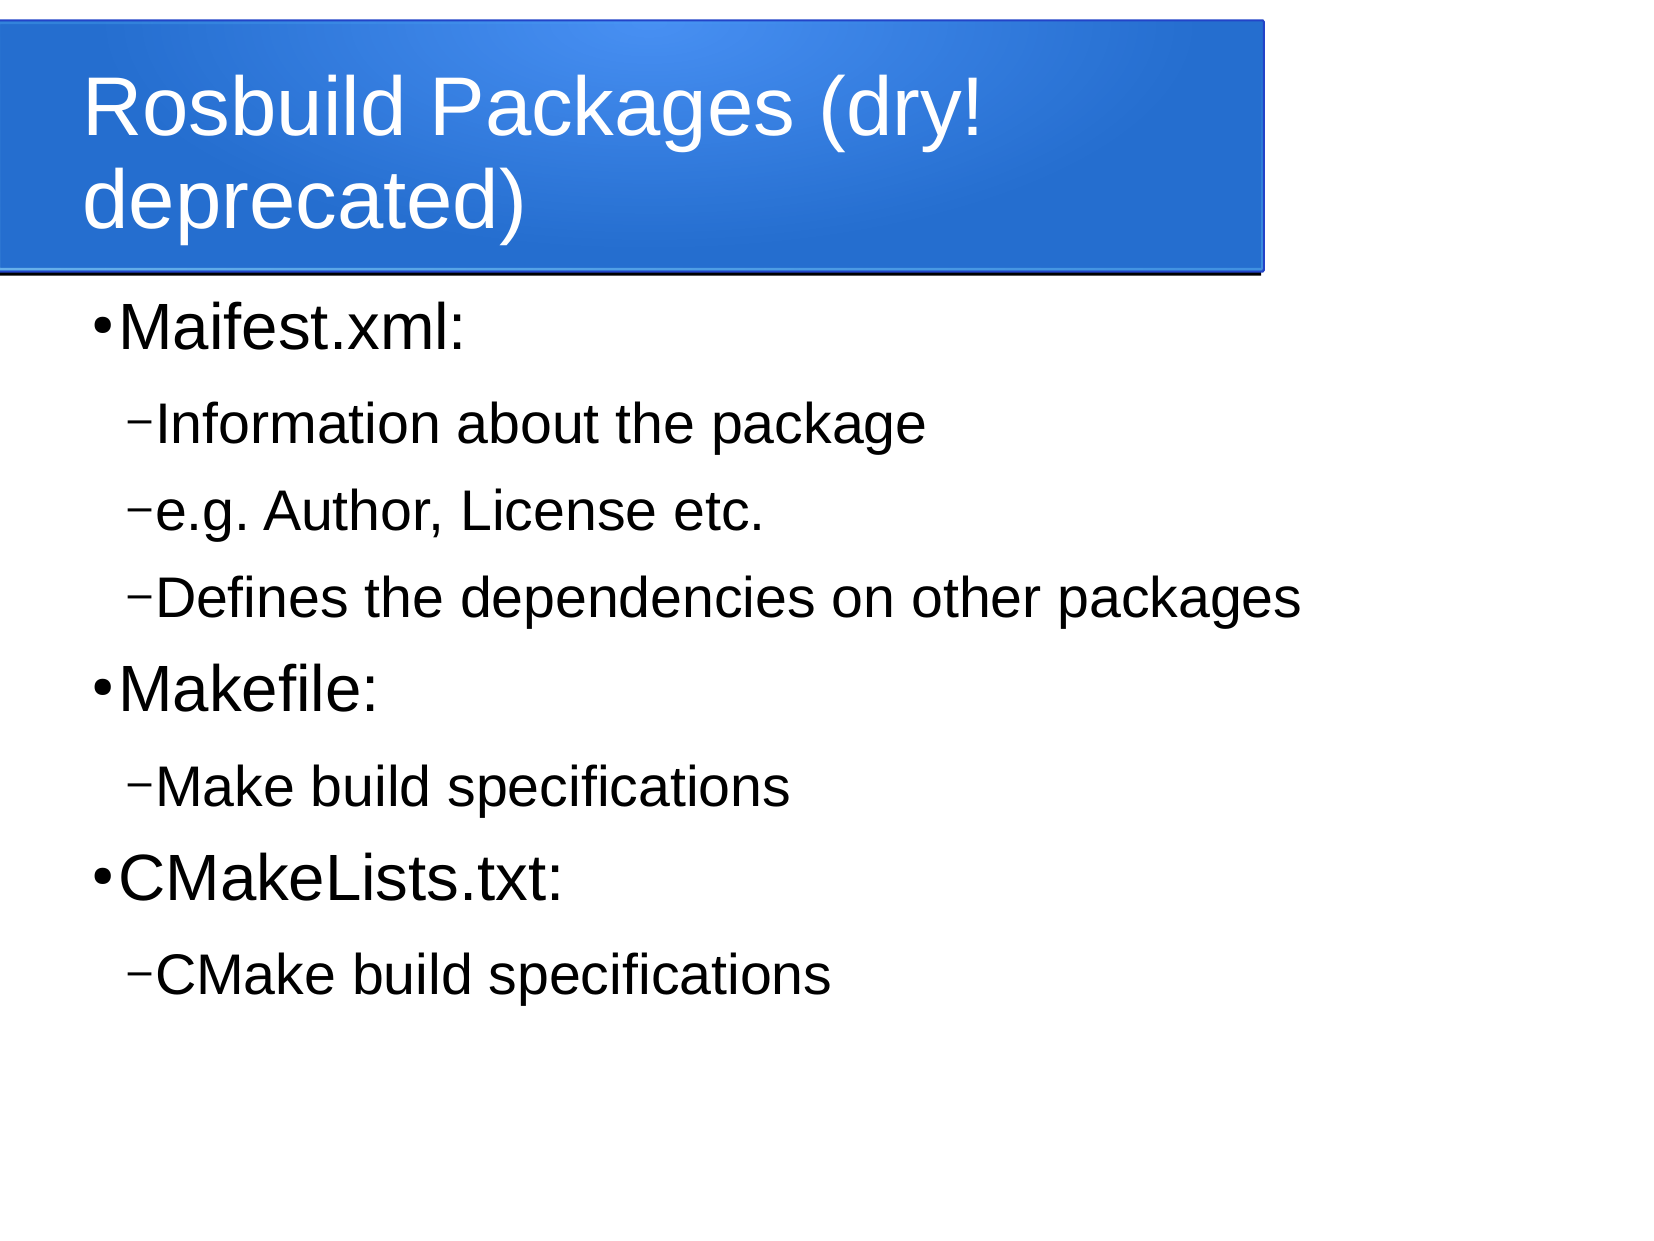

# Rosbuild Packages (dry! deprecated)
Maifest.xml:
Information about the package
e.g. Author, License etc.
Defines the dependencies on other packages
Makefile:
Make build specifications
CMakeLists.txt:
CMake build specifications